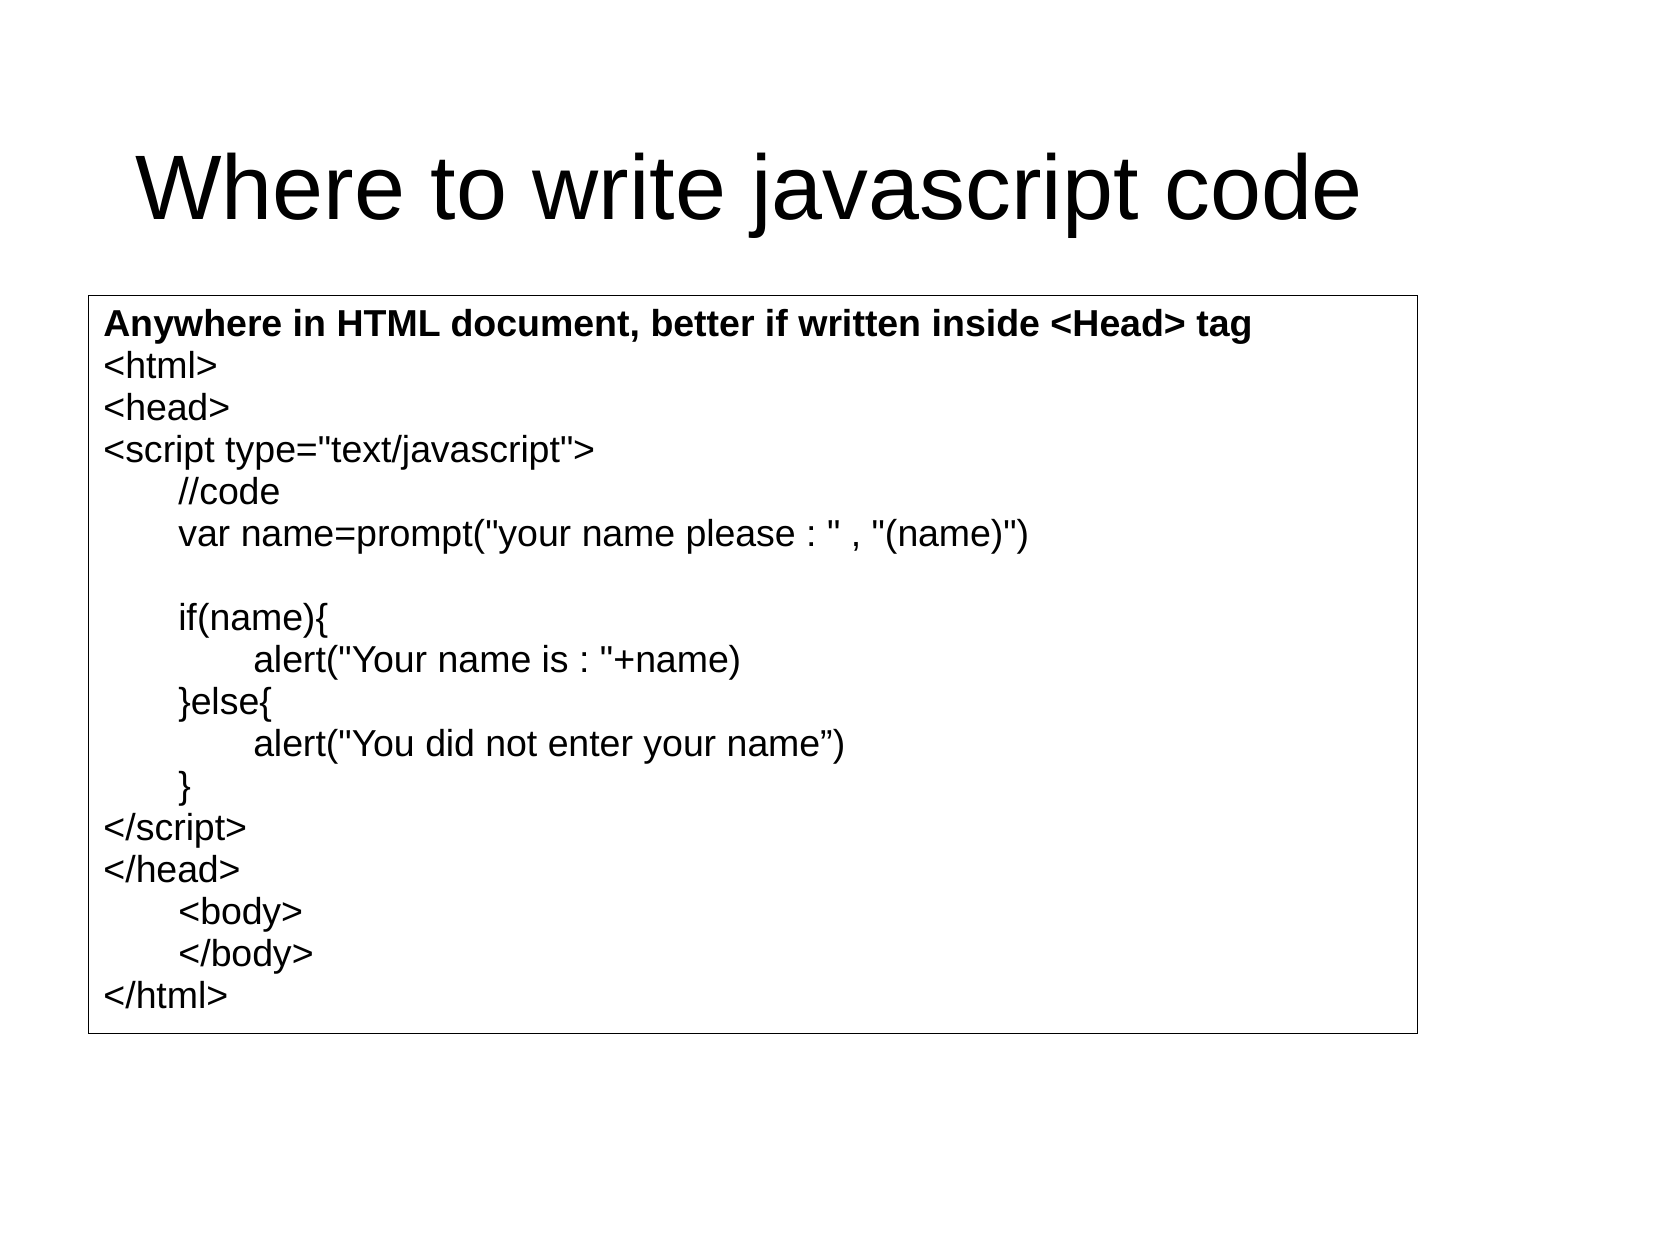

# Where to write javascript code
Anywhere in HTML document, better if written inside <Head> tag
<html>
<head>
<script type="text/javascript">
	//code
	var name=prompt("your name please : " , "(name)")
	if(name){
		alert("Your name is : "+name)
	}else{
		alert("You did not enter your name”)
	}
</script>
</head>
	<body>
 	</body>
</html>